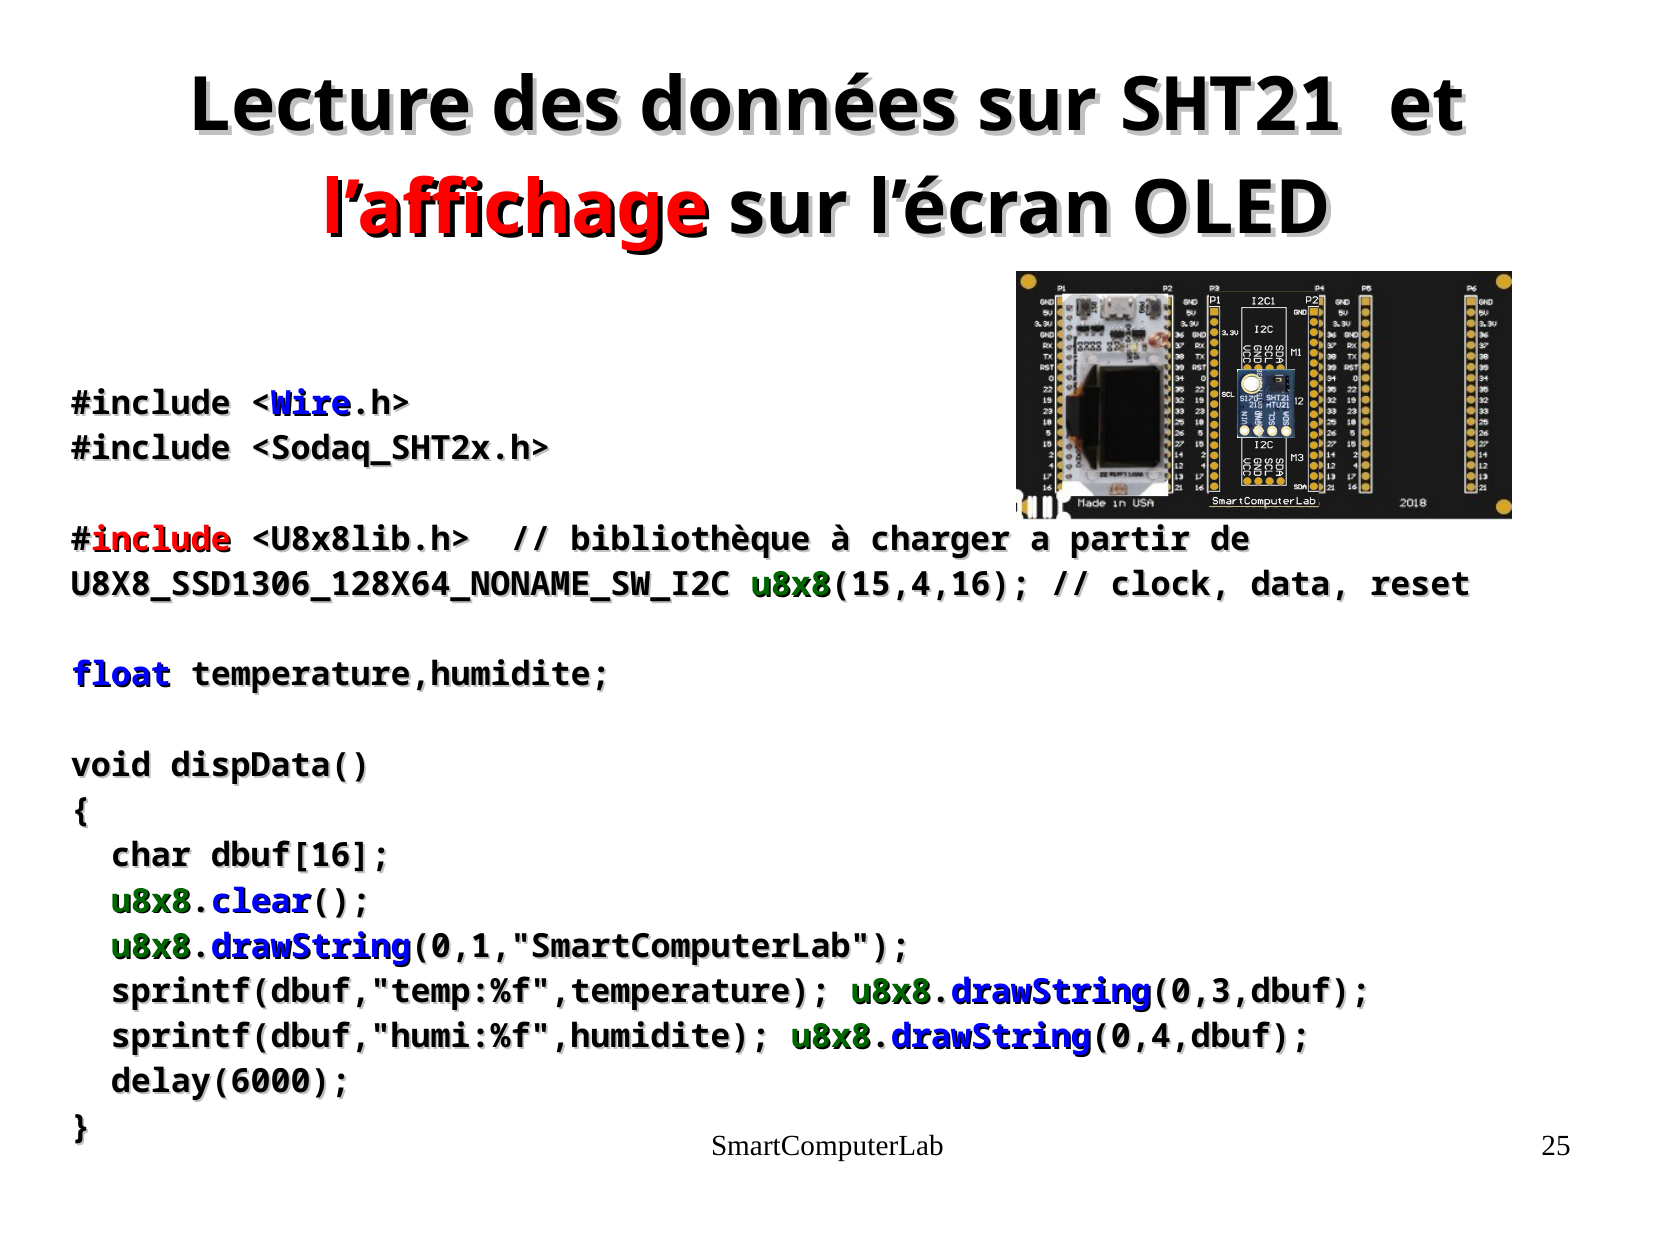

# Lecture des données sur SHT21 et l’affichage sur l’écran OLED
#include <Wire.h>
#include <Sodaq_SHT2x.h>
#include <U8x8lib.h> // bibliothèque à charger a partir de
U8X8_SSD1306_128X64_NONAME_SW_I2C u8x8(15,4,16); // clock, data, reset
float temperature,humidite;
void dispData()
{
 char dbuf[16];
 u8x8.clear();
 u8x8.drawString(0,1,"SmartComputerLab");
 sprintf(dbuf,"temp:%f",temperature); u8x8.drawString(0,3,dbuf);
 sprintf(dbuf,"humi:%f",humidite); u8x8.drawString(0,4,dbuf);
 delay(6000);
}
SmartComputerLab
25